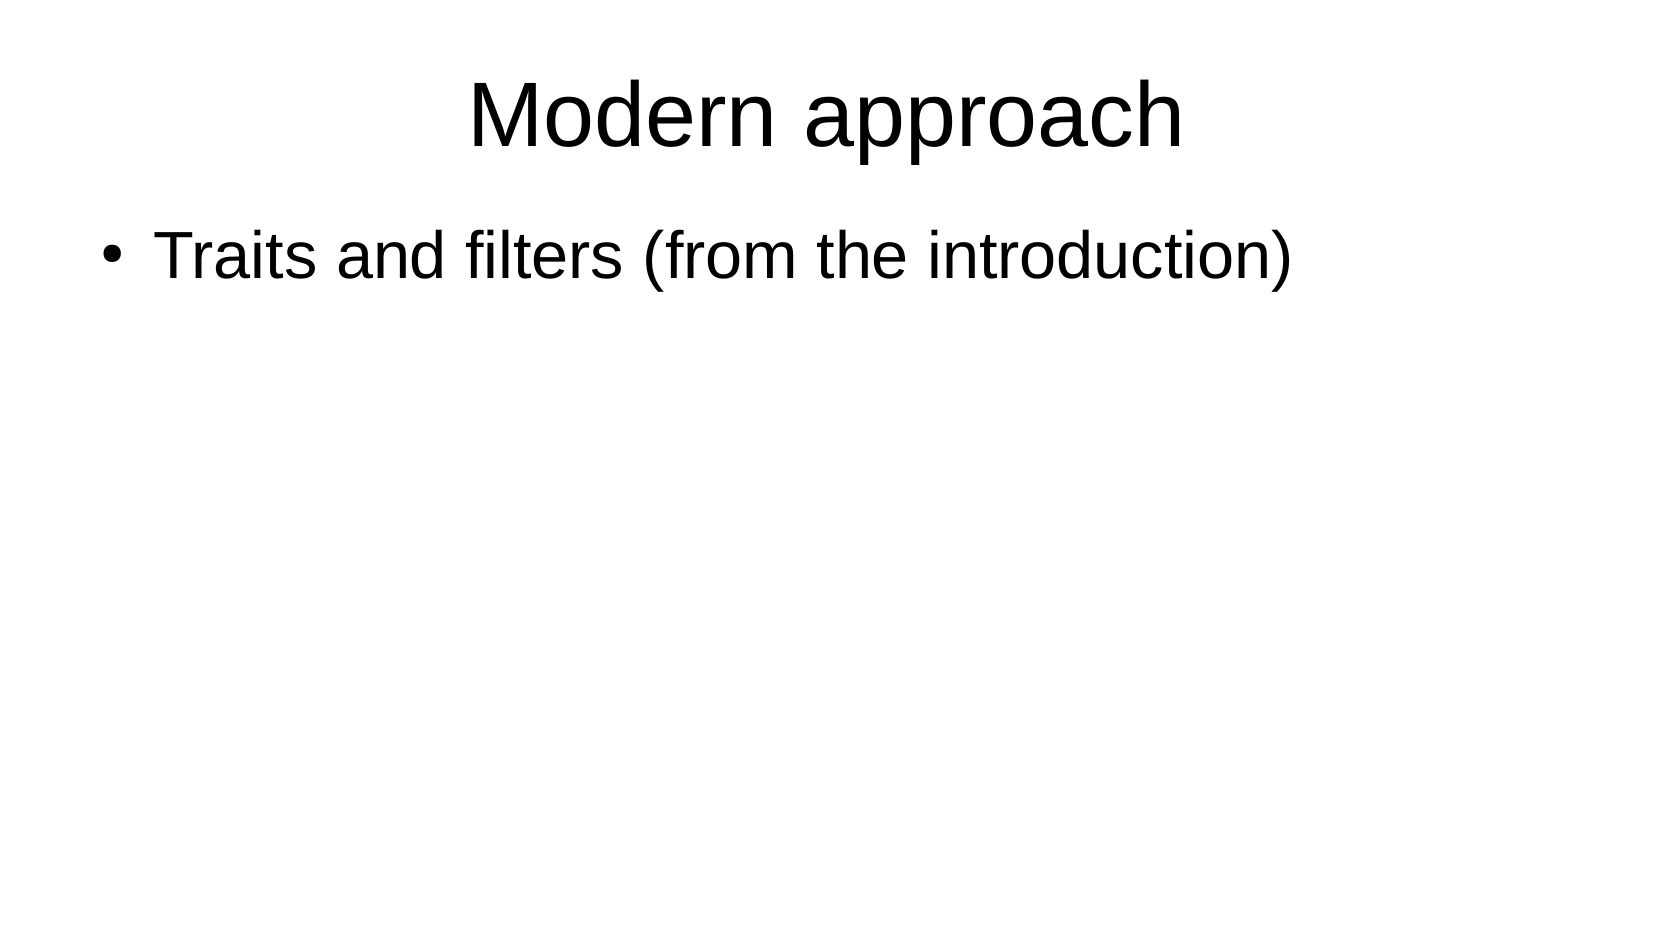

# Modern approach
Traits and filters (from the introduction)